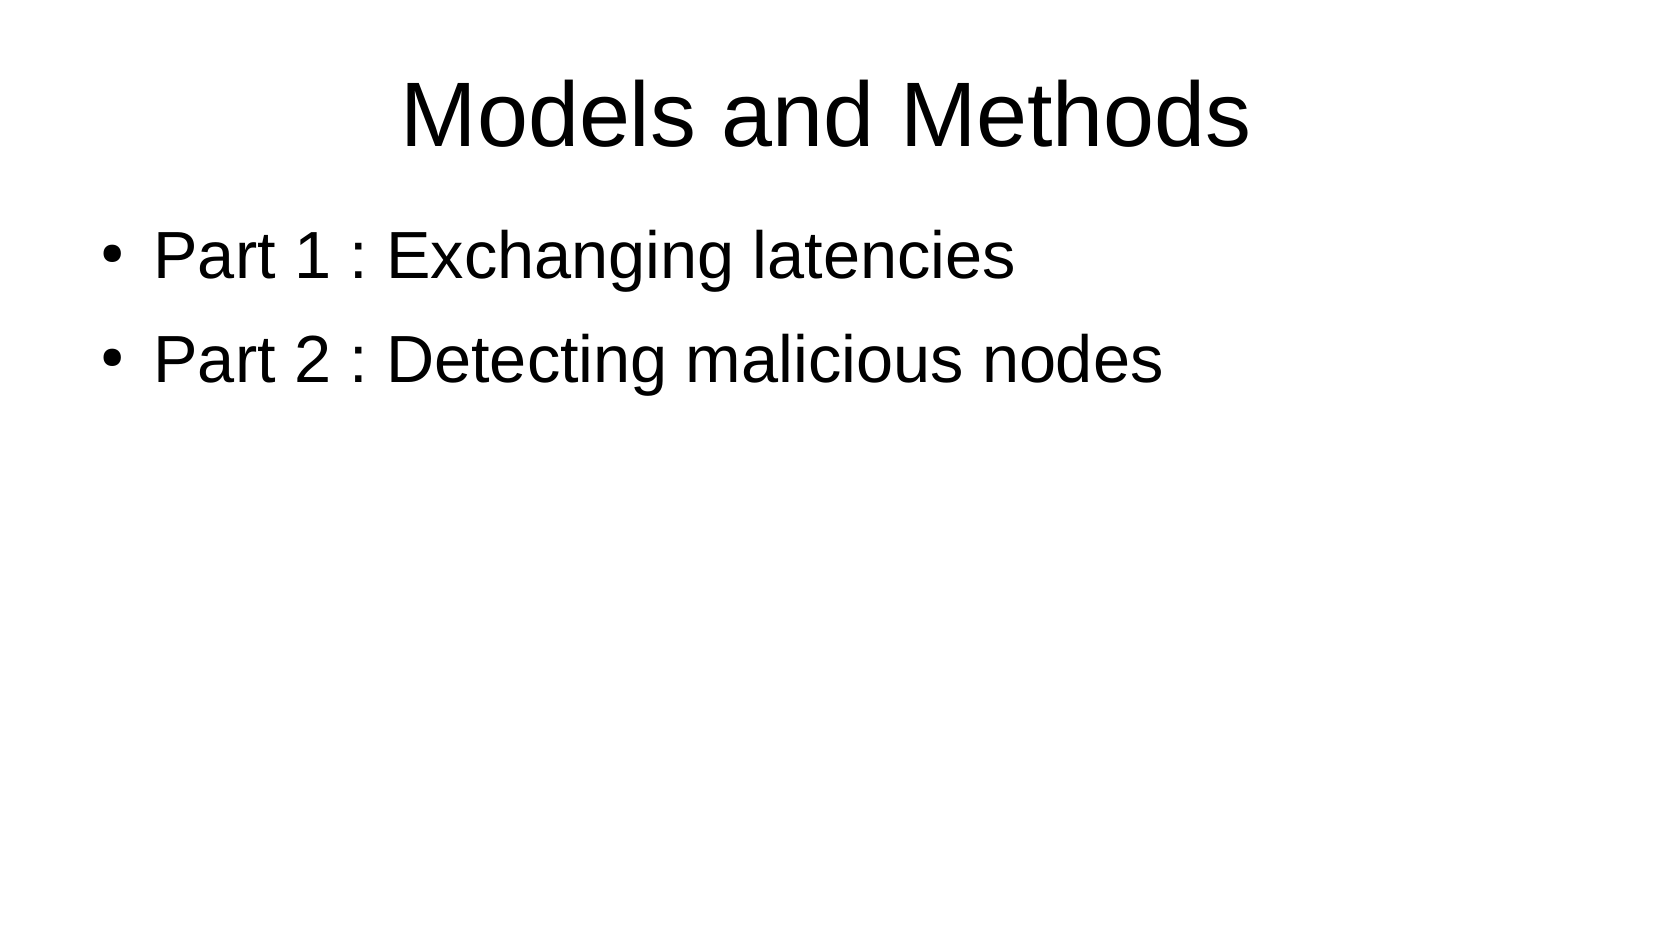

# Models and Methods
Part 1 : Exchanging latencies
Part 2 : Detecting malicious nodes